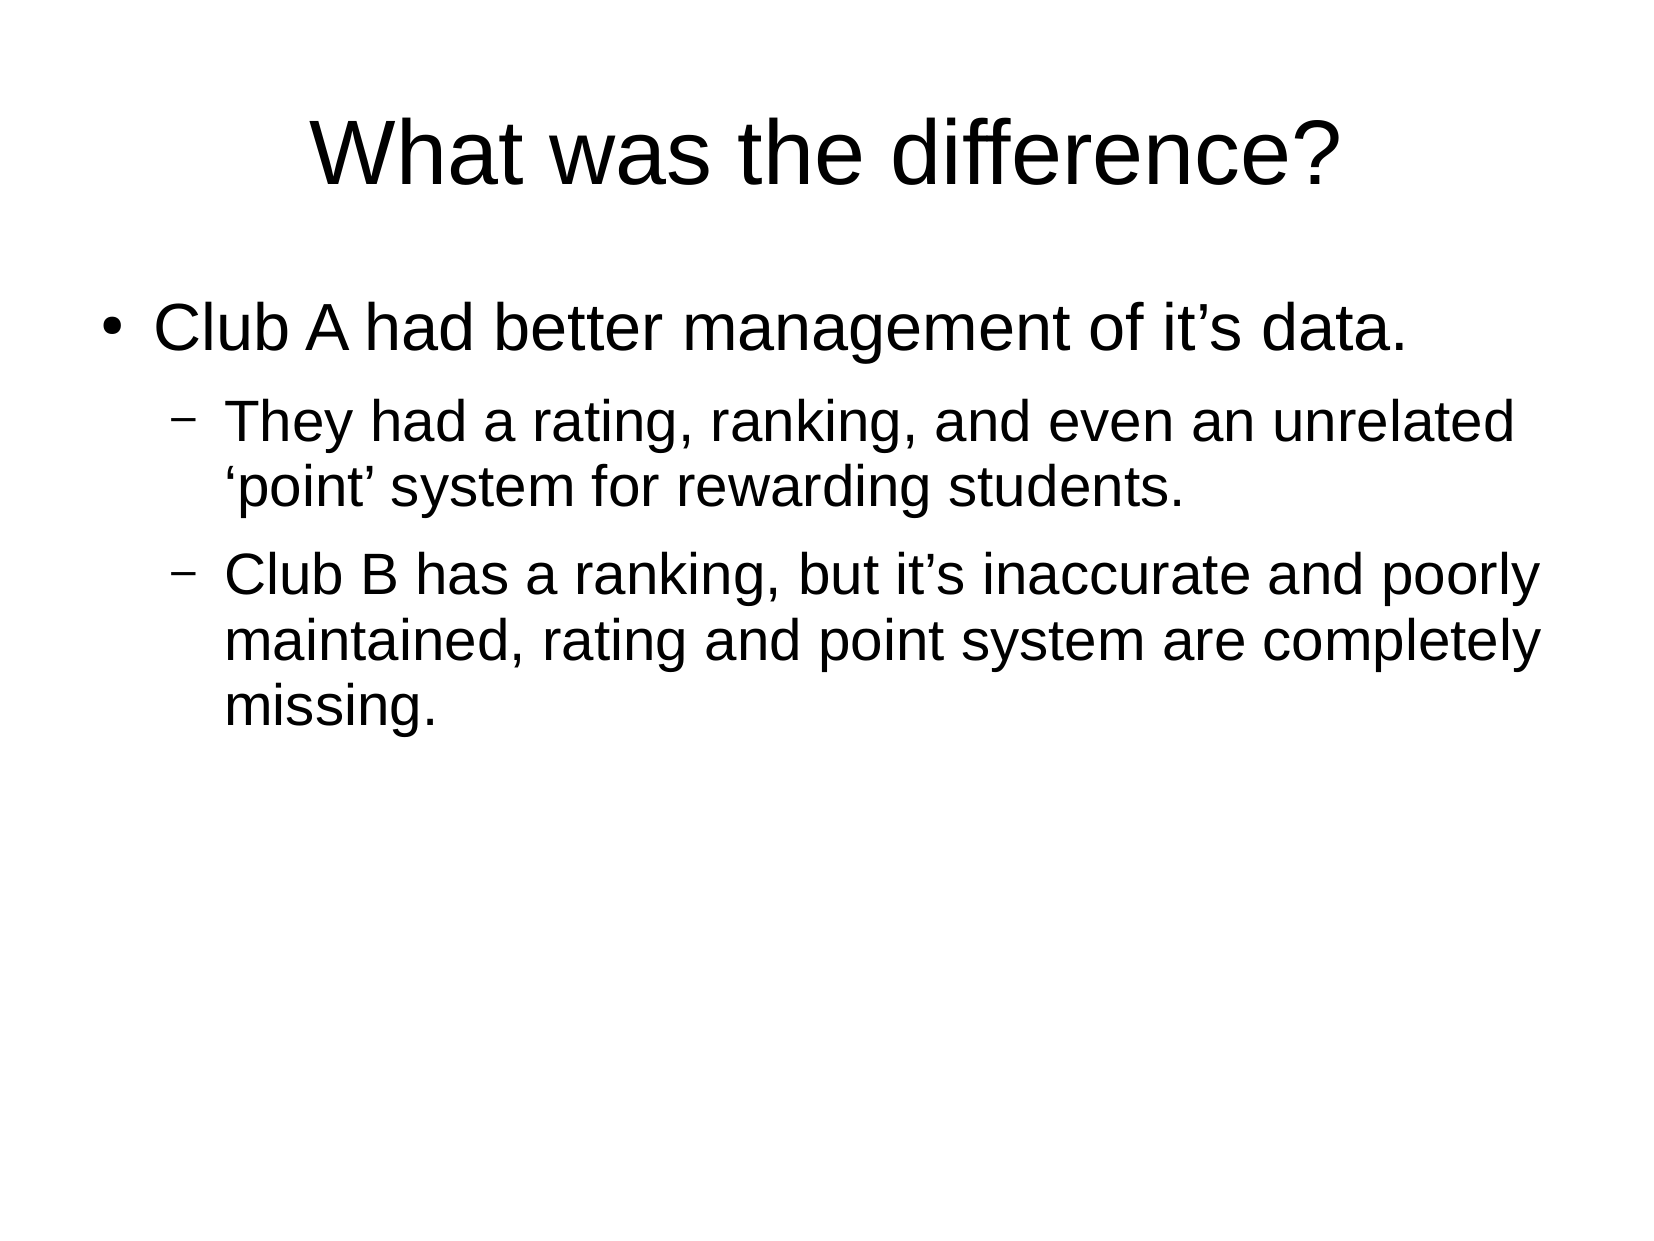

# What was the difference?
Club A had better management of it’s data.
They had a rating, ranking, and even an unrelated ‘point’ system for rewarding students.
Club B has a ranking, but it’s inaccurate and poorly maintained, rating and point system are completely missing.